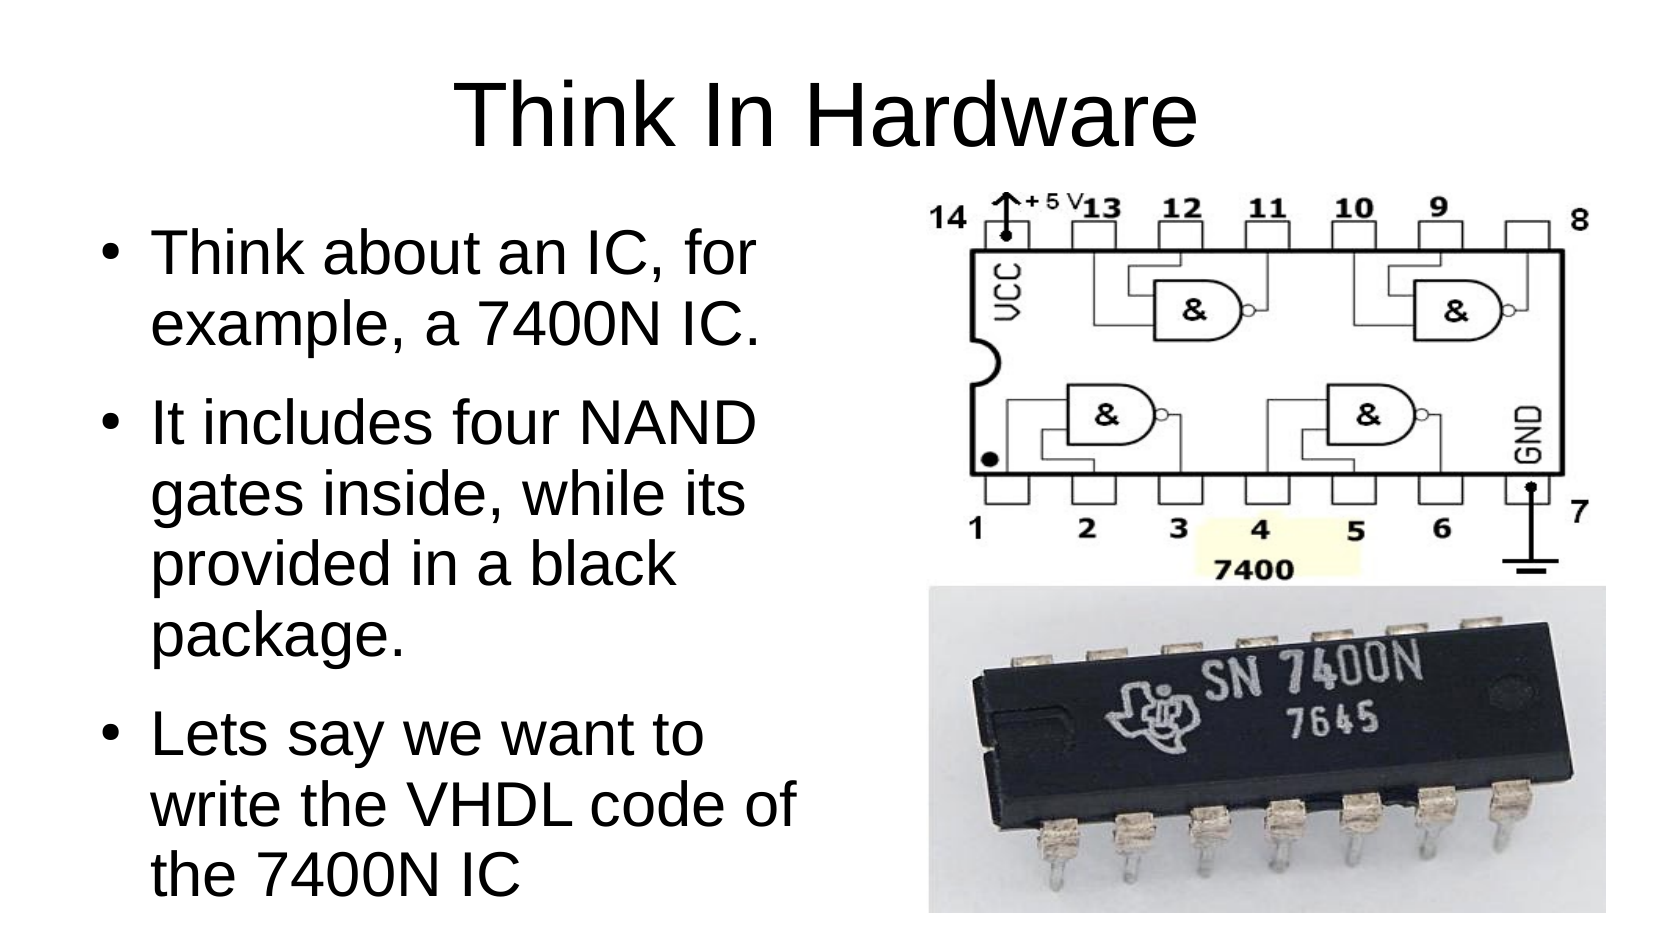

# Think In Hardware
Think about an IC, for example, a 7400N IC.
It includes four NAND gates inside, while its provided in a black package.
Lets say we want to write the VHDL code of the 7400N IC